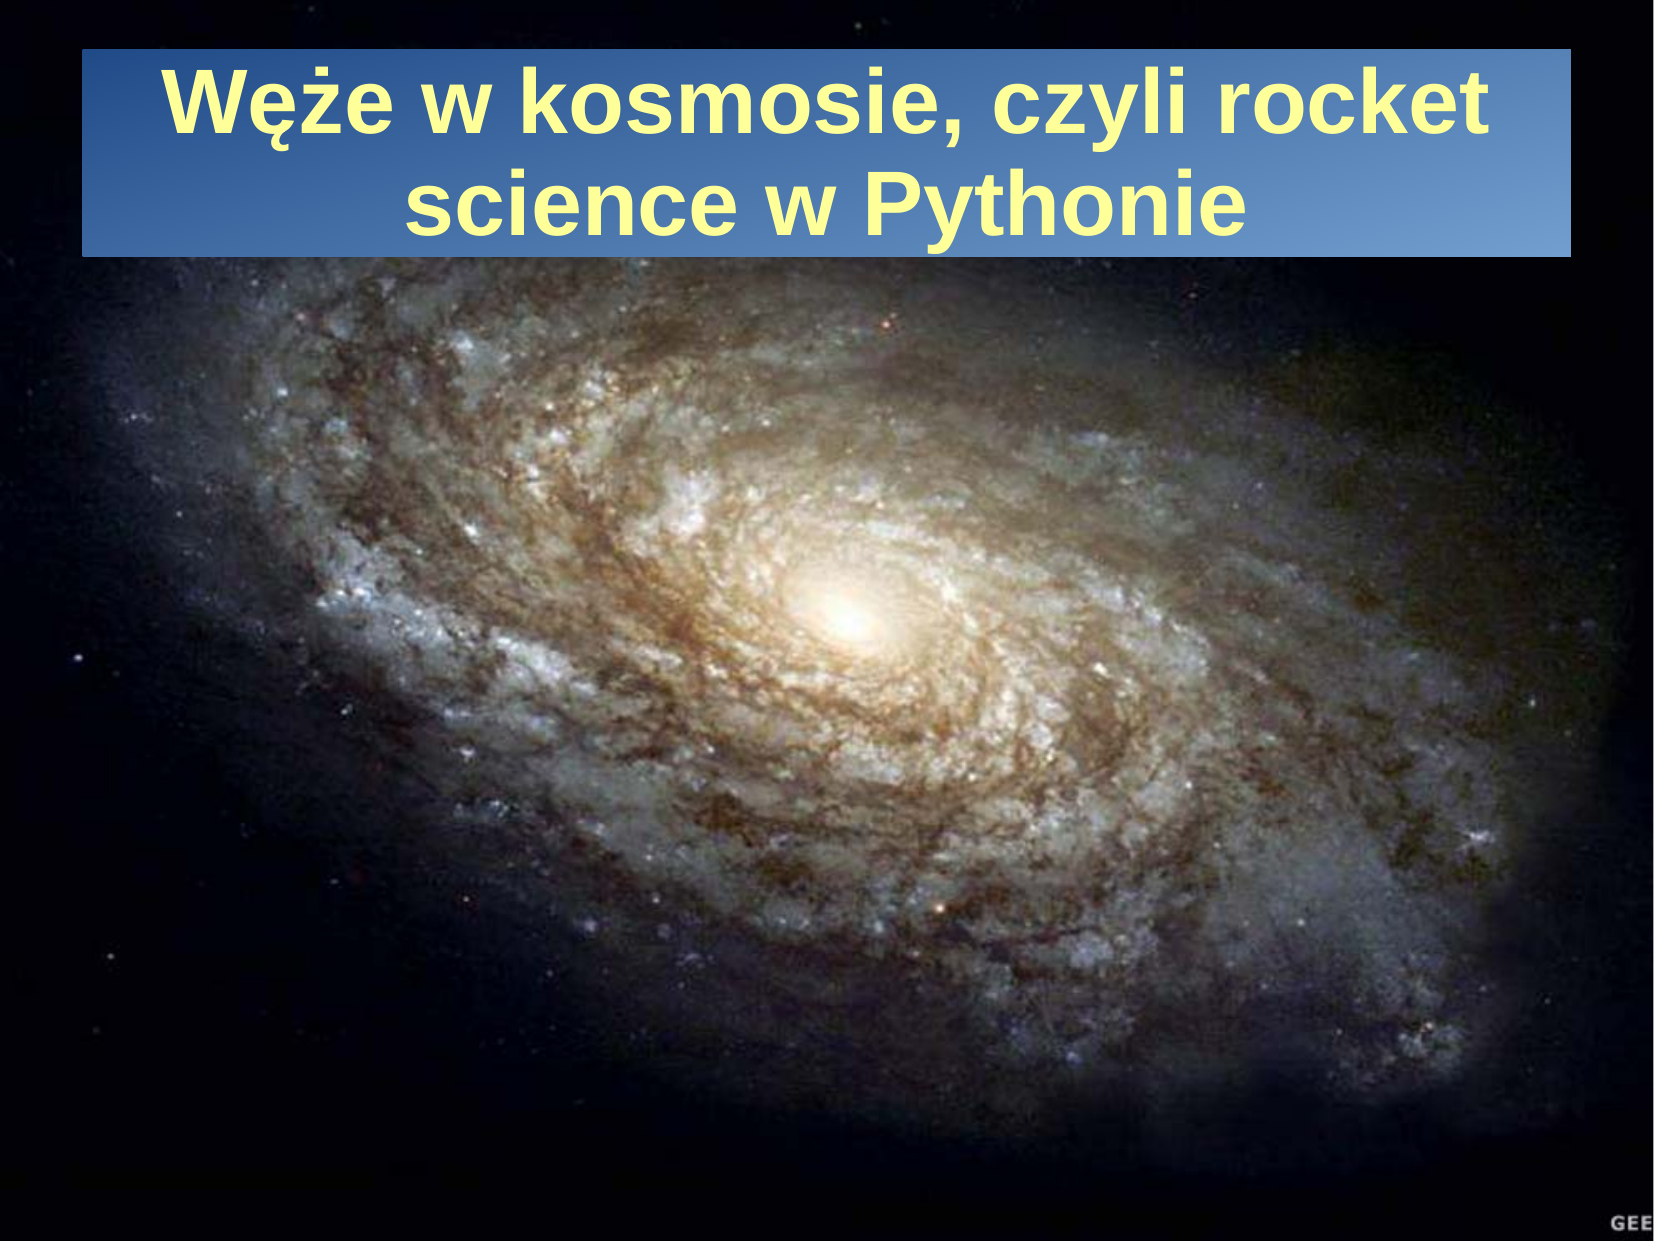

# Węże w kosmosie, czyli rocket science w Pythonie